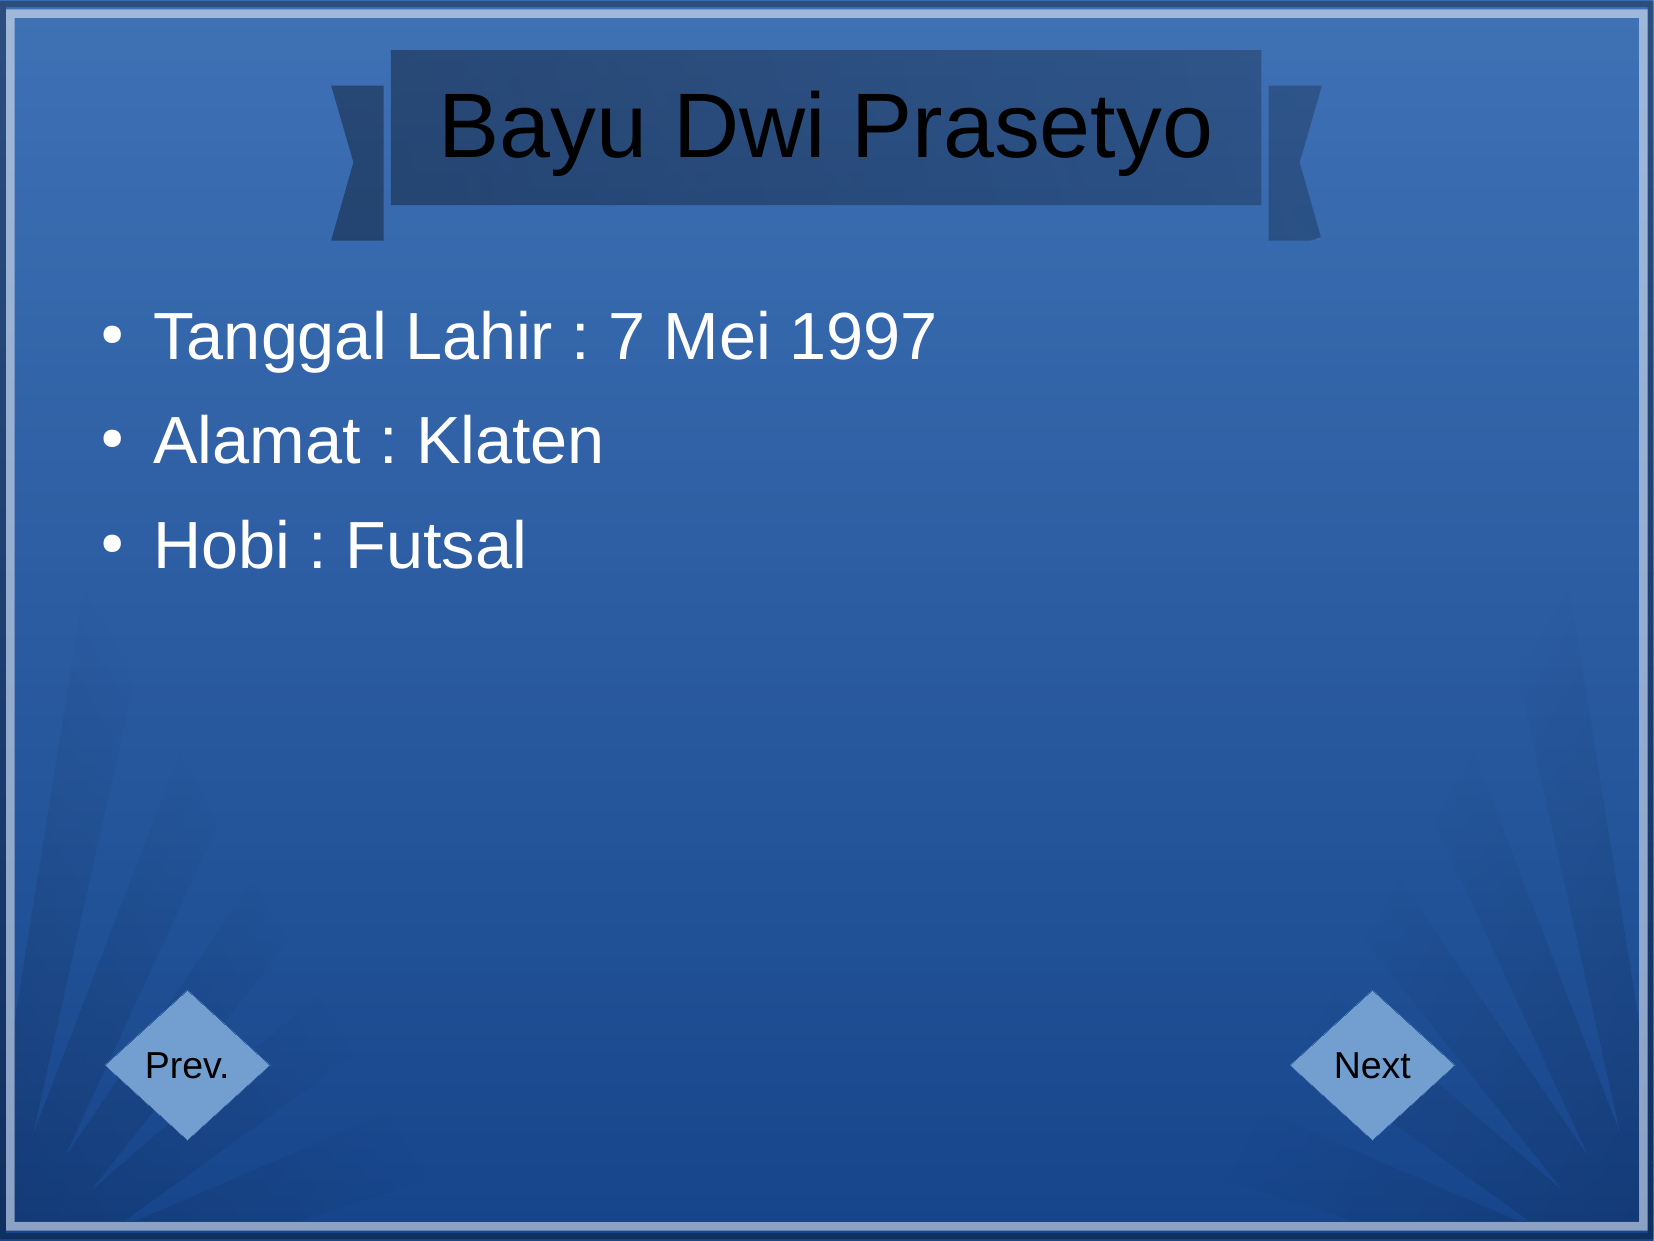

# Bayu Dwi Prasetyo
Tanggal Lahir : 7 Mei 1997
Alamat : Klaten
Hobi : Futsal
Prev.
Next